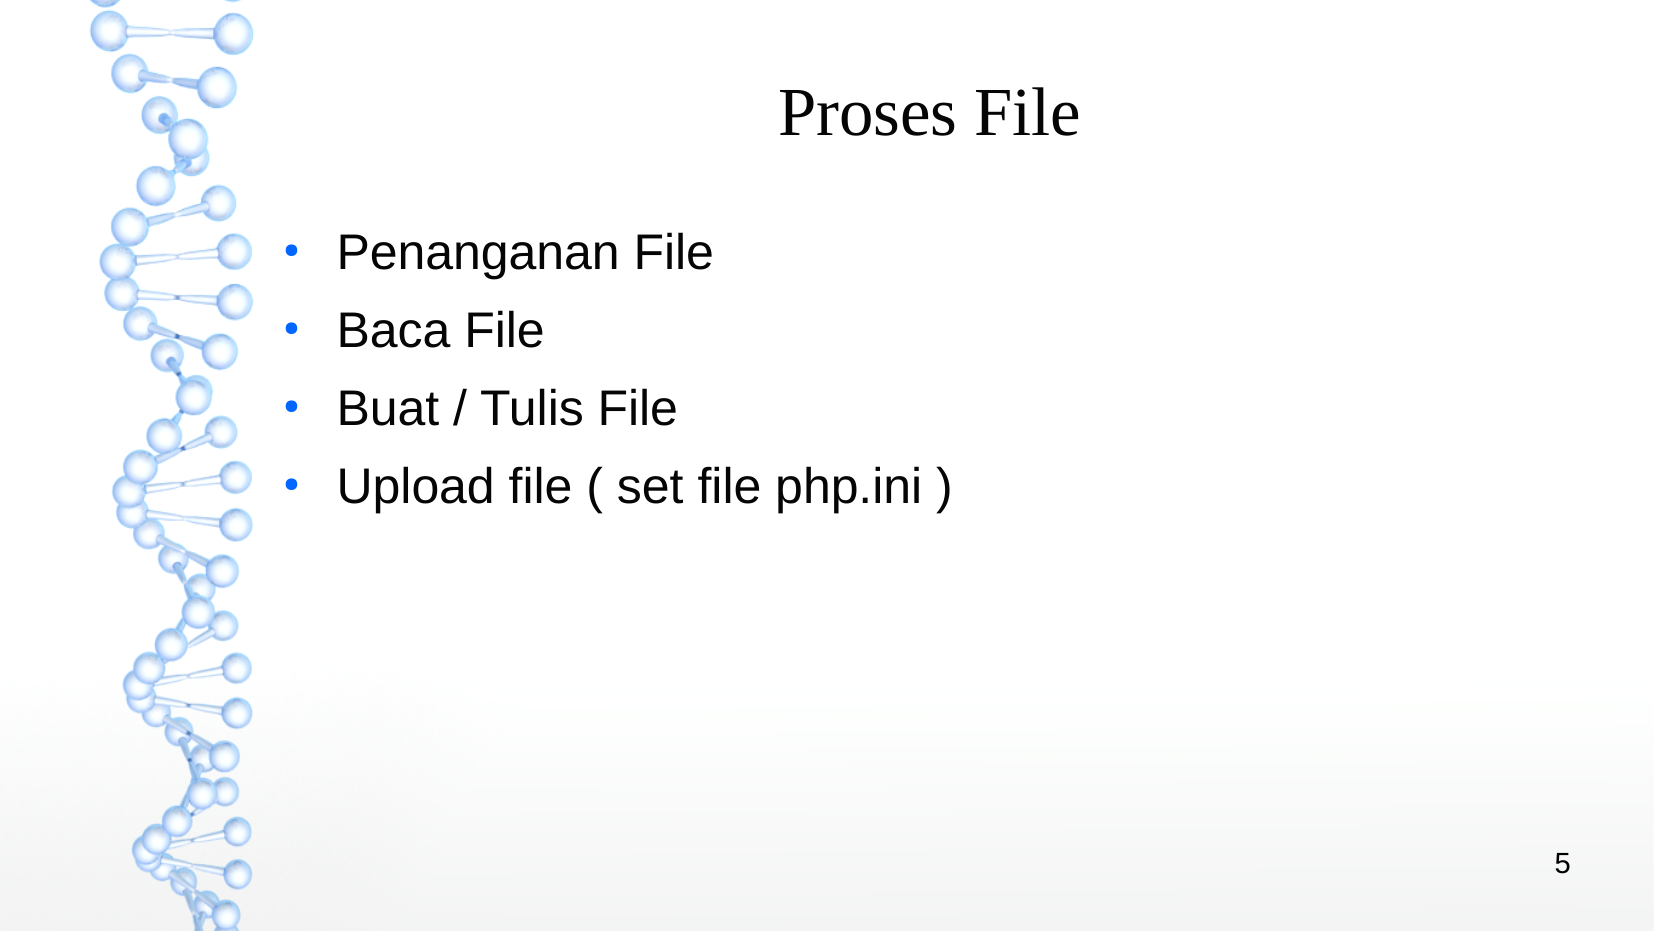

# Proses File
Penanganan File
Baca File
Buat / Tulis File
Upload file ( set file php.ini )
5